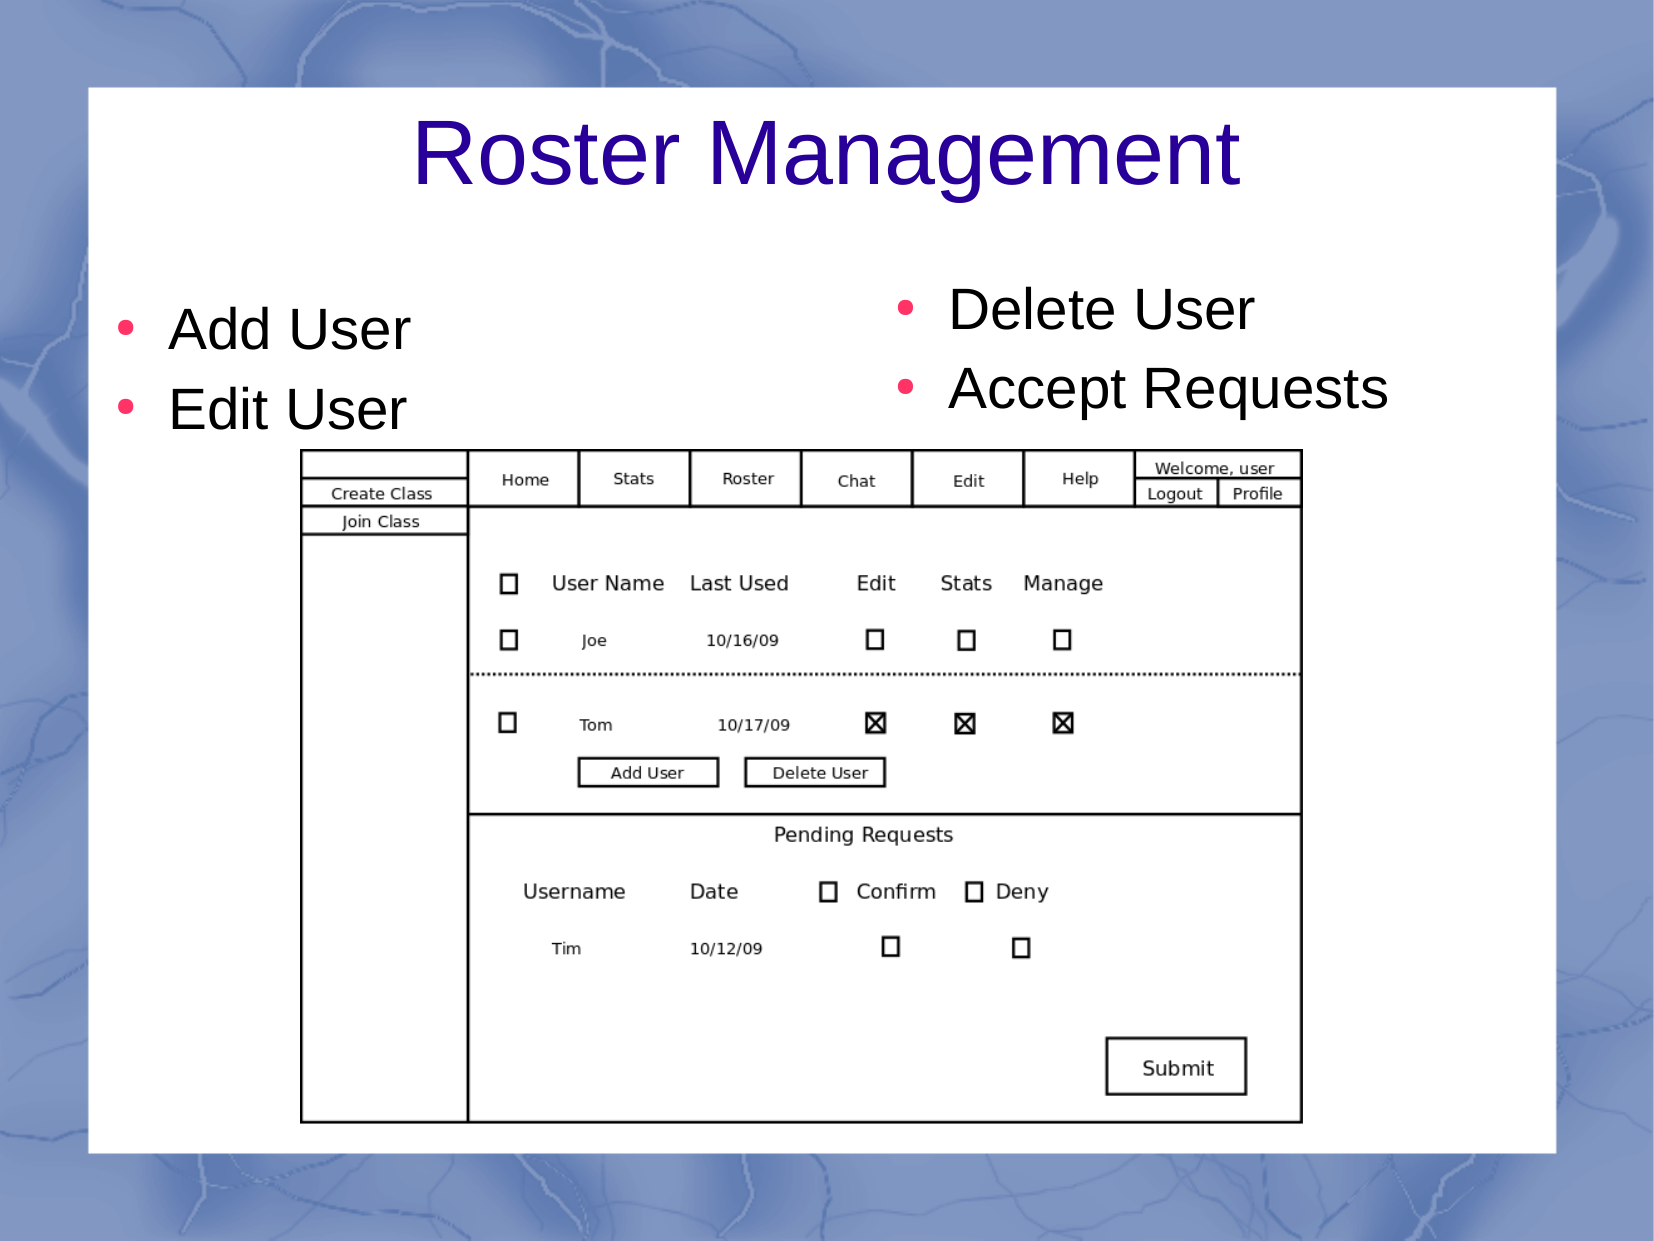

# Roster Management
Delete User
Accept Requests
Add User
Edit User